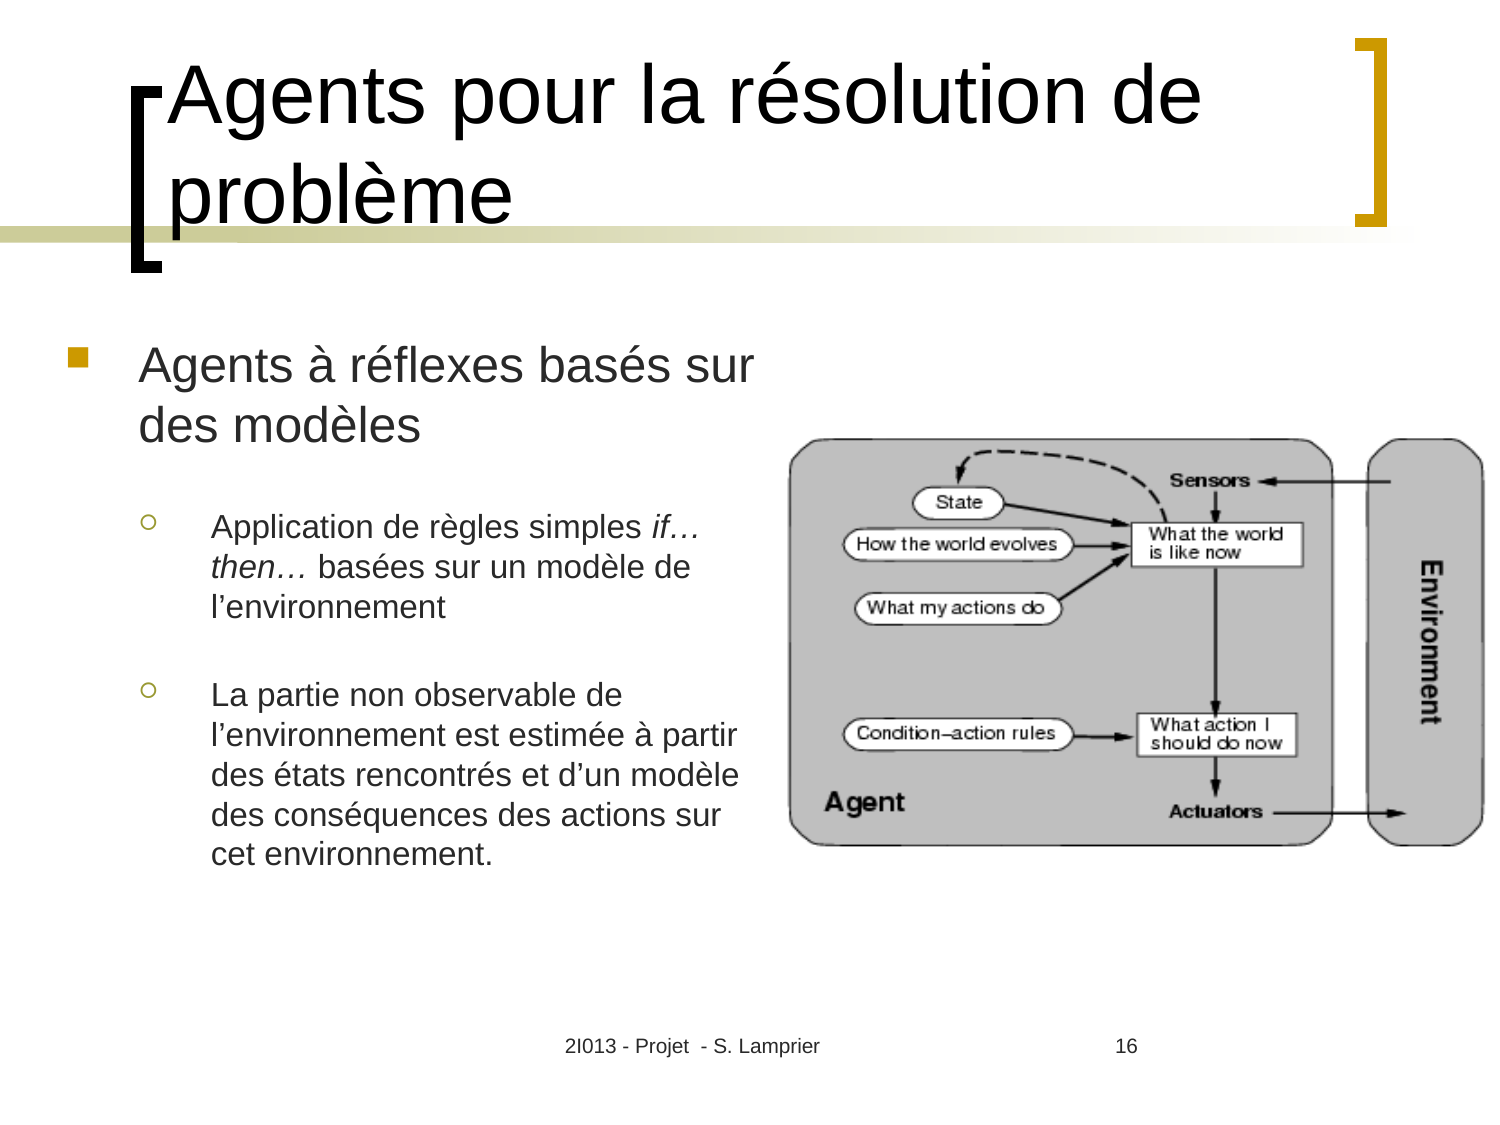

# Agents pour la résolution de problème
Agents à réflexes basés sur des modèles
Application de règles simples if… then… basées sur un modèle de l’environnement
La partie non observable de l’environnement est estimée à partir des états rencontrés et d’un modèle des conséquences des actions sur cet environnement.
2I013 - Projet - S. Lamprier